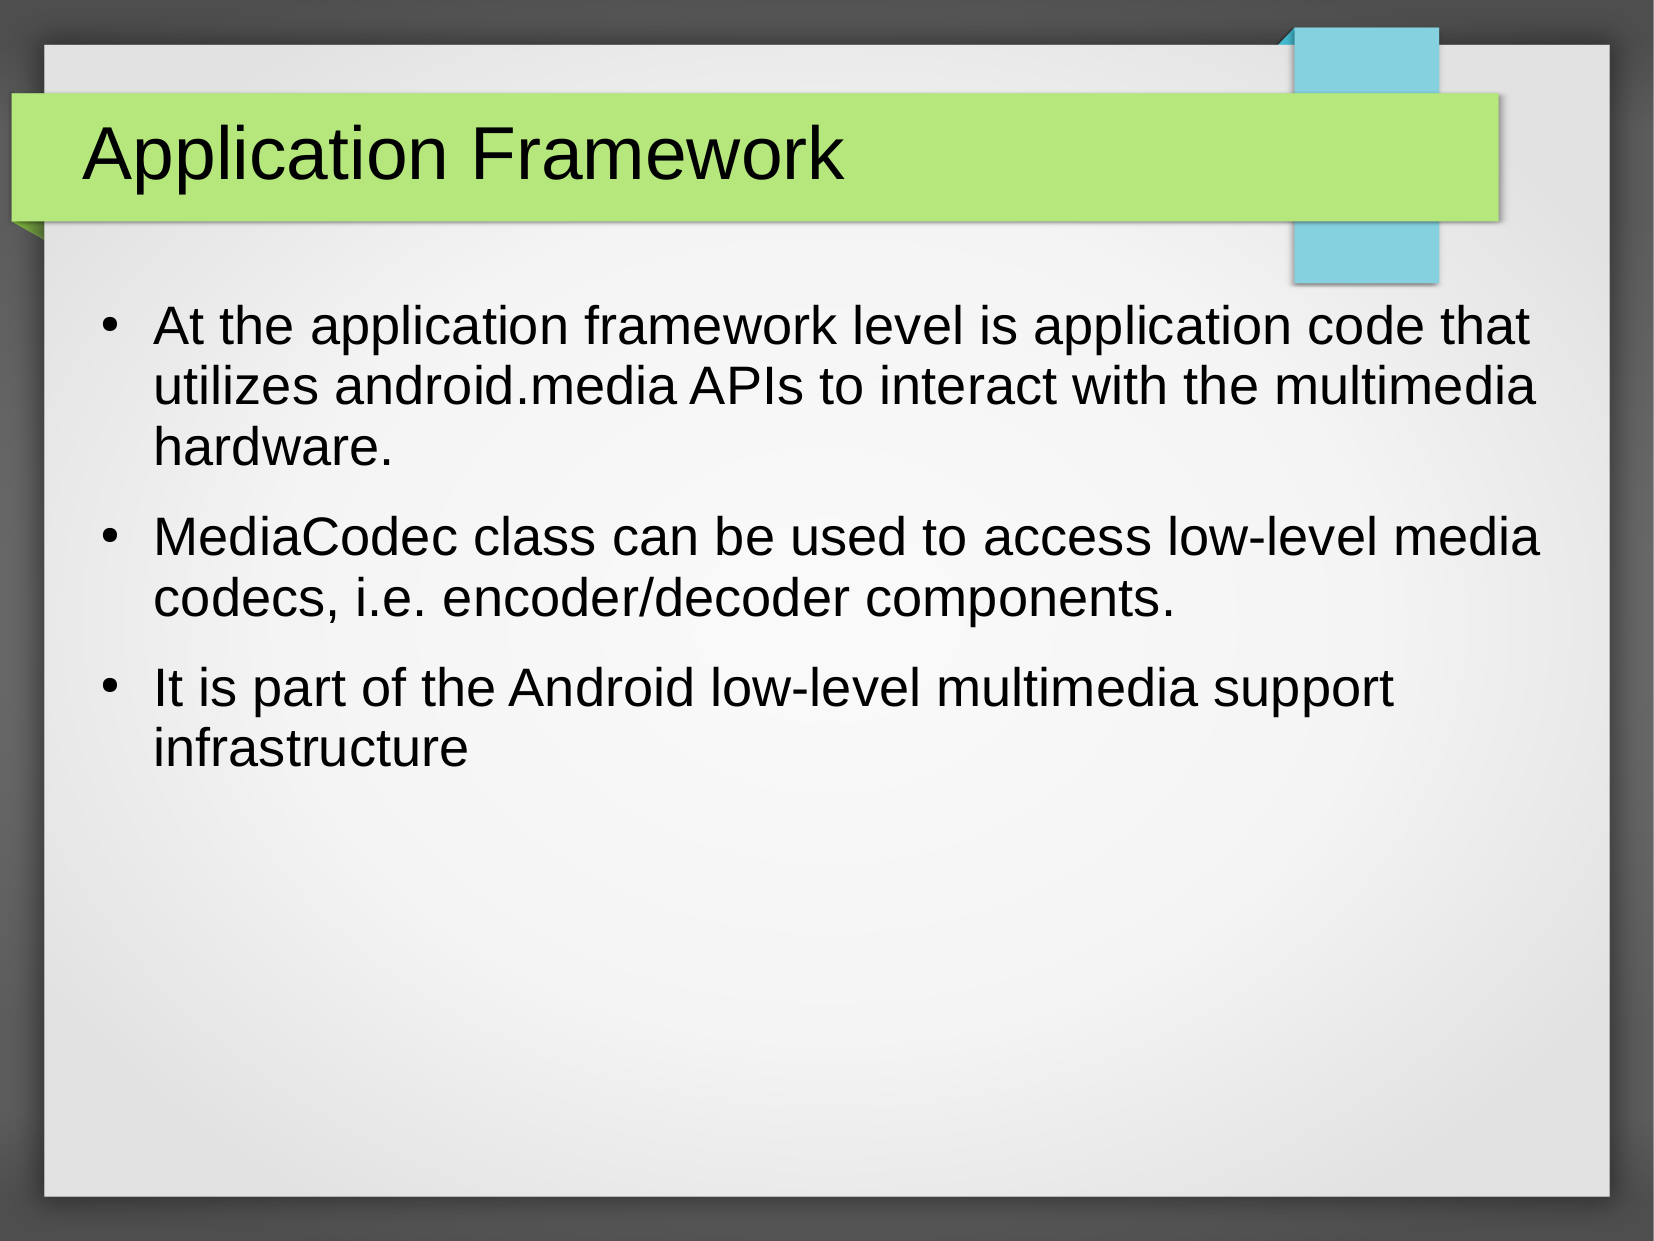

# Application Framework
At the application framework level is application code that utilizes android.media APIs to interact with the multimedia hardware.
MediaCodec class can be used to access low-level media codecs, i.e. encoder/decoder components.
It is part of the Android low-level multimedia support infrastructure